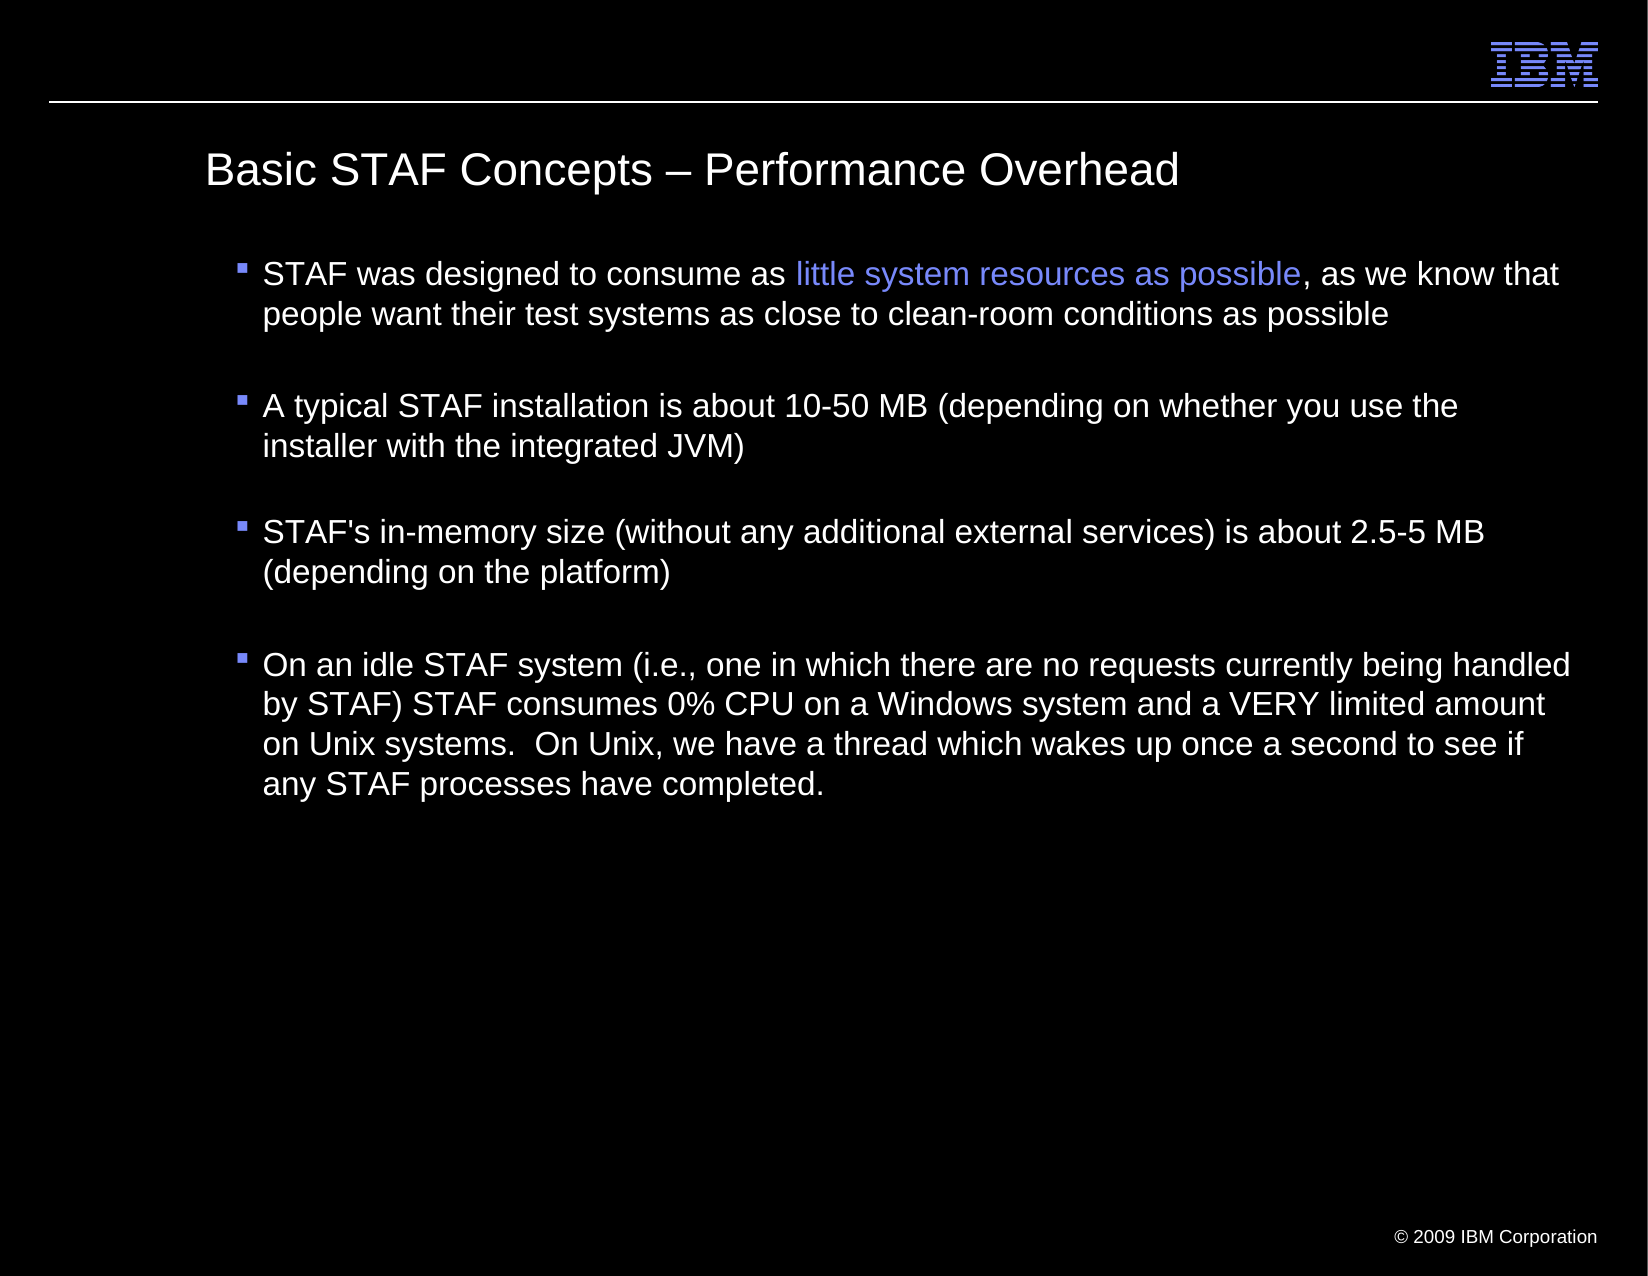

# Basic STAF Concepts – Performance Overhead
STAF was designed to consume as little system resources as possible, as we know that people want their test systems as close to clean-room conditions as possible
A typical STAF installation is about 10-50 MB (depending on whether you use the installer with the integrated JVM)
STAF's in-memory size (without any additional external services) is about 2.5-5 MB (depending on the platform)
On an idle STAF system (i.e., one in which there are no requests currently being handled by STAF) STAF consumes 0% CPU on a Windows system and a VERY limited amount on Unix systems. On Unix, we have a thread which wakes up once a second to see if any STAF processes have completed.